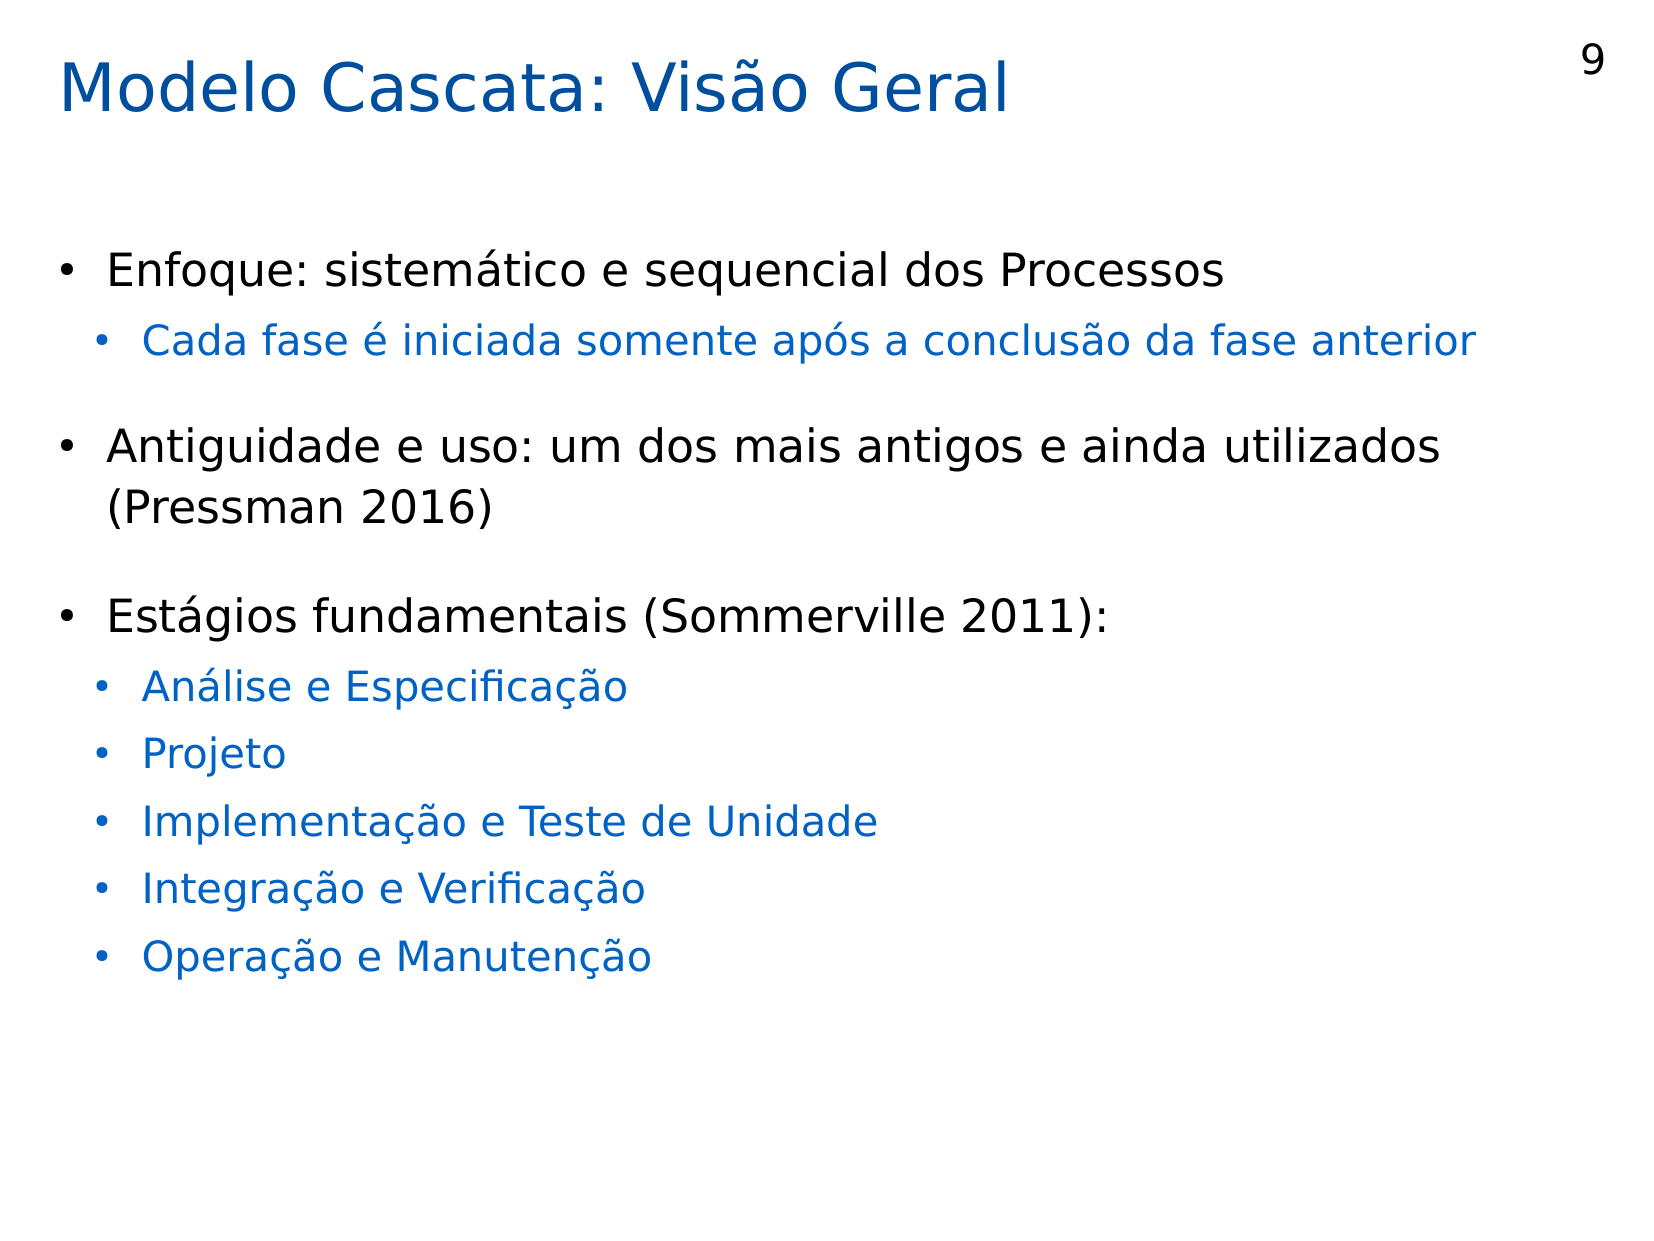

# Modelo Cascata: Visão Geral
9
Enfoque: sistemático e sequencial dos Processos
Cada fase é iniciada somente após a conclusão da fase anterior
Antiguidade e uso: um dos mais antigos e ainda utilizados (Pressman 2016)
Estágios fundamentais (Sommerville 2011):
Análise e Especificação
Projeto
Implementação e Teste de Unidade
Integração e Verificação
Operação e Manutenção